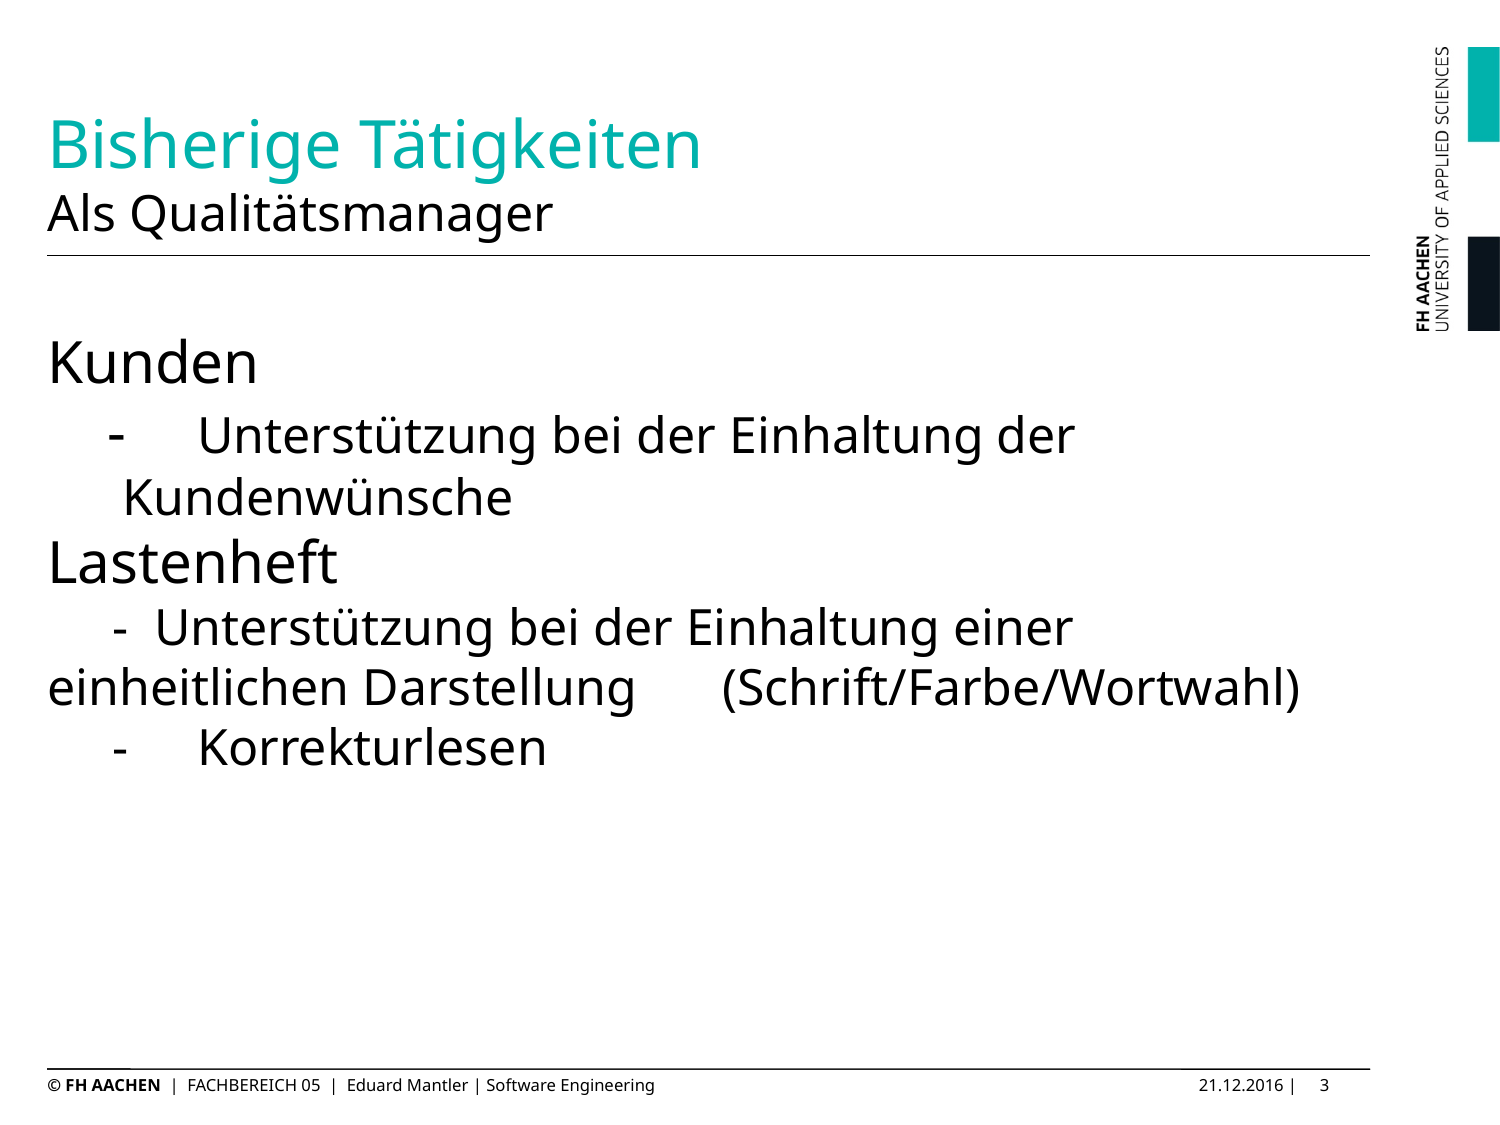

# Bisherige Tätigkeiten Als Qualitätsmanager
Kunden
 - 	Unterstützung bei der Einhaltung der 	 	Kundenwünsche
Lastenheft
 - Unterstützung bei der Einhaltung einer 	einheitlichen Darstellung 	(Schrift/Farbe/Wortwahl)
 - 	Korrekturlesen
© FH AACHEN | FACHBEREICH 05 | Eduard Mantler | Software Engineering
21.12.2016 |
2